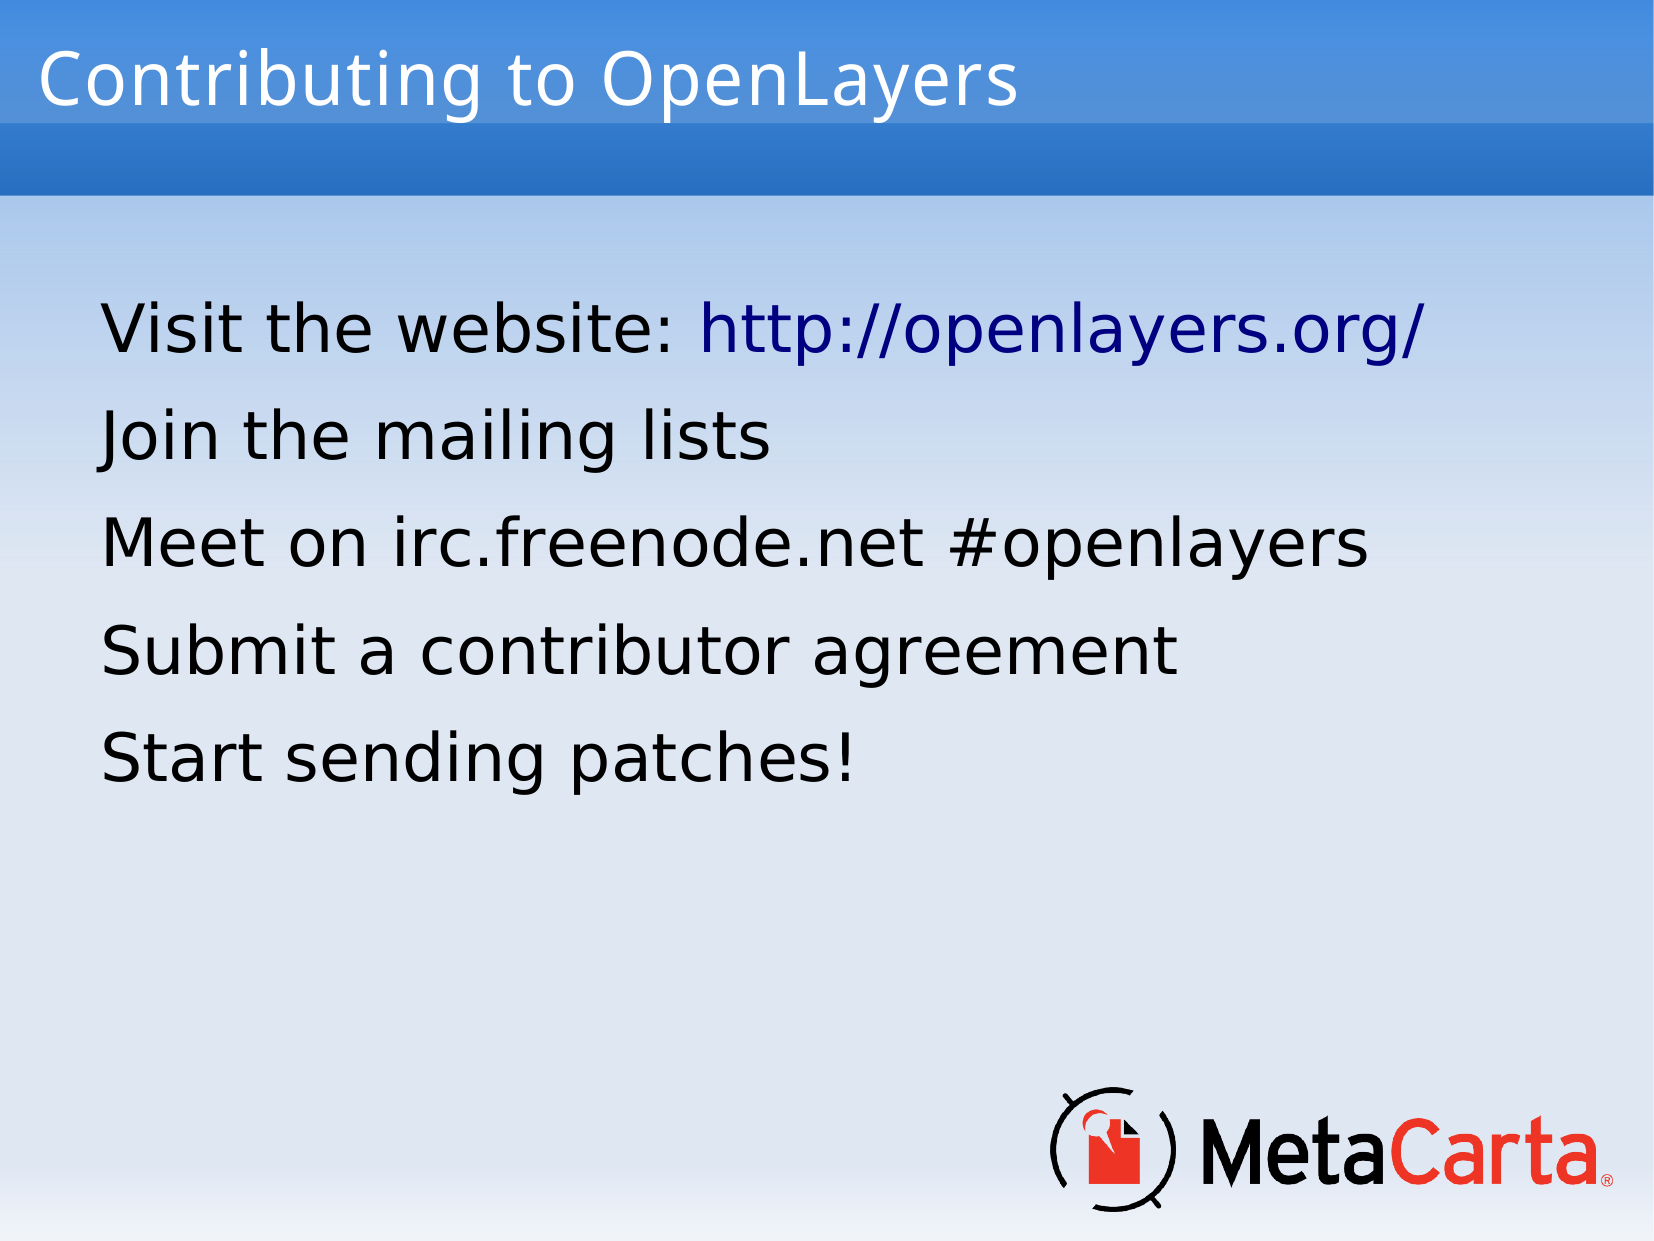

# Contributing to OpenLayers
Visit the website: http://openlayers.org/
Join the mailing lists
Meet on irc.freenode.net #openlayers
Submit a contributor agreement
Start sending patches!